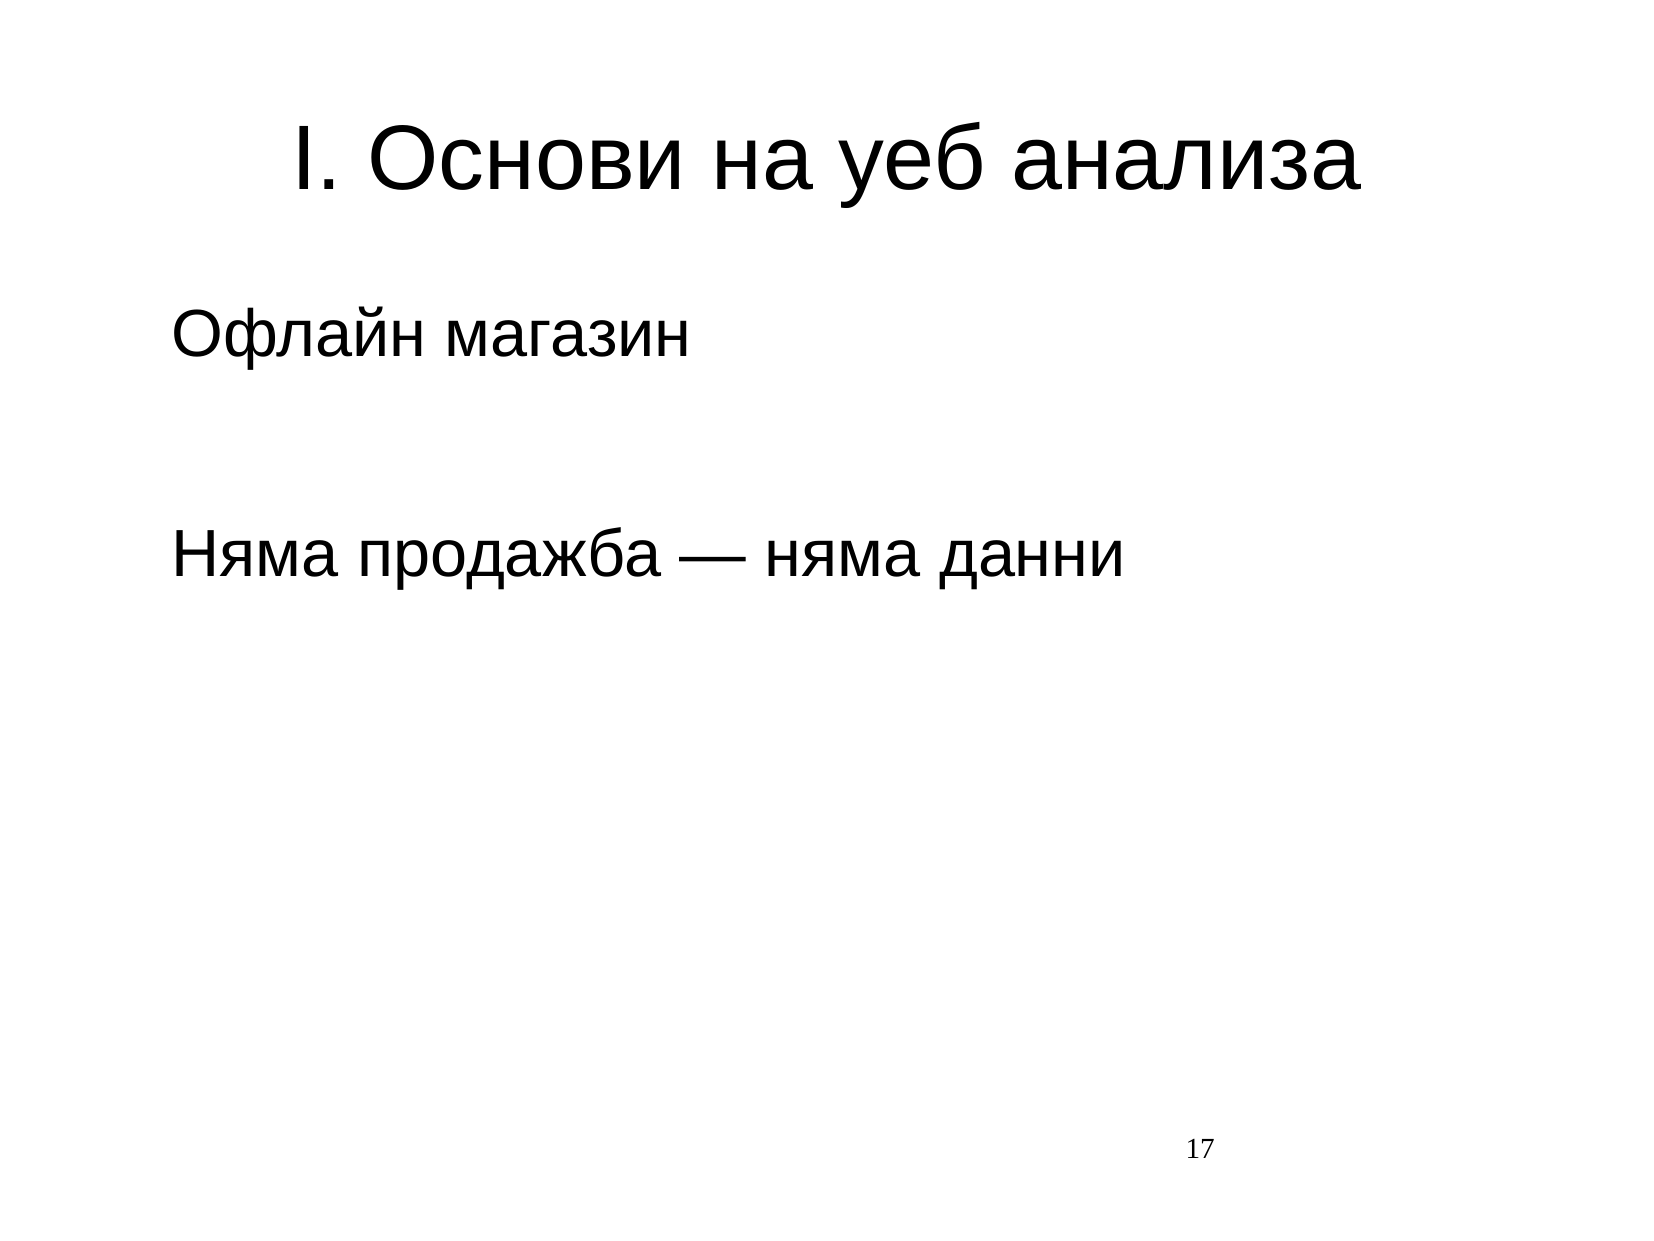

# I. Основи на уеб анализа
Офлайн магазин
Няма продажба — няма данни
16